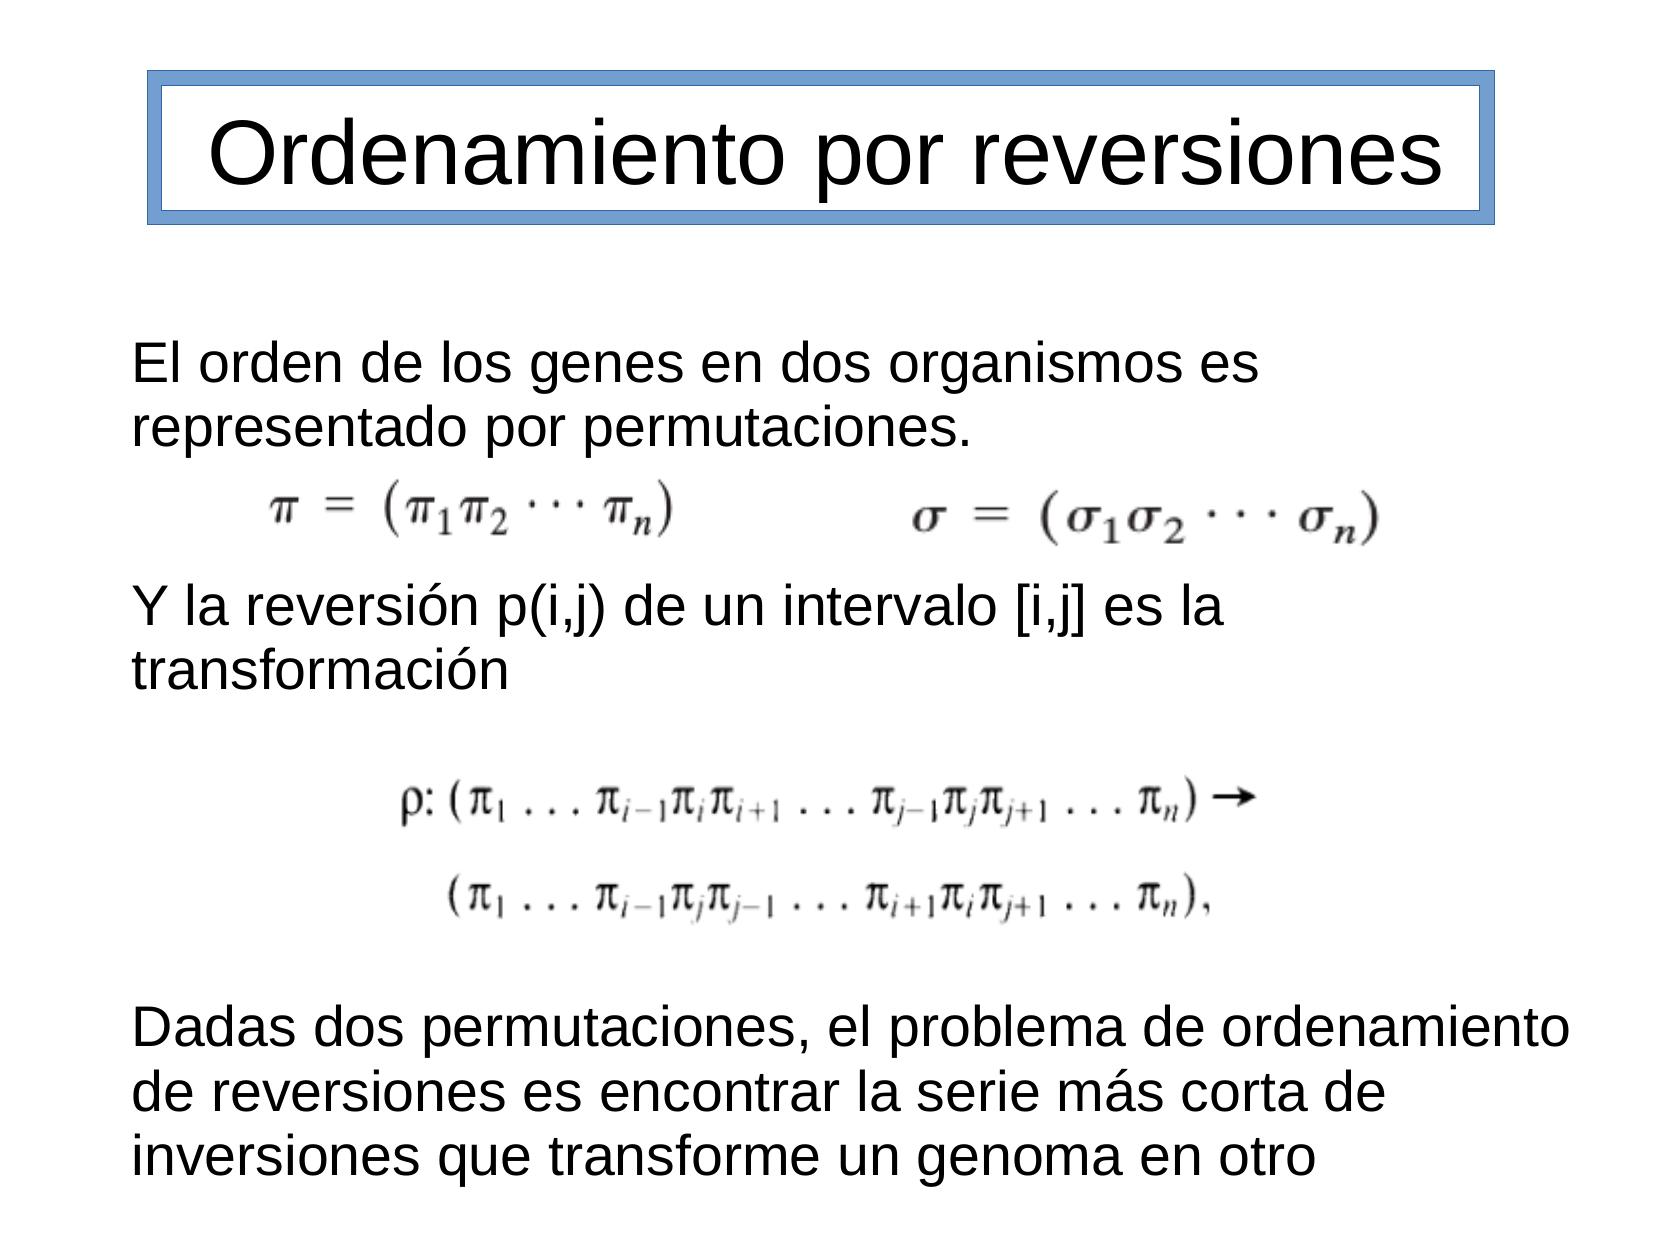

# Ordenamiento por reversiones
El orden de los genes en dos organismos es representado por permutaciones.
Y la reversión p(i,j) de un intervalo [i,j] es la transformación
Dadas dos permutaciones, el problema de ordenamiento de reversiones es encontrar la serie más corta de inversiones que transforme un genoma en otro